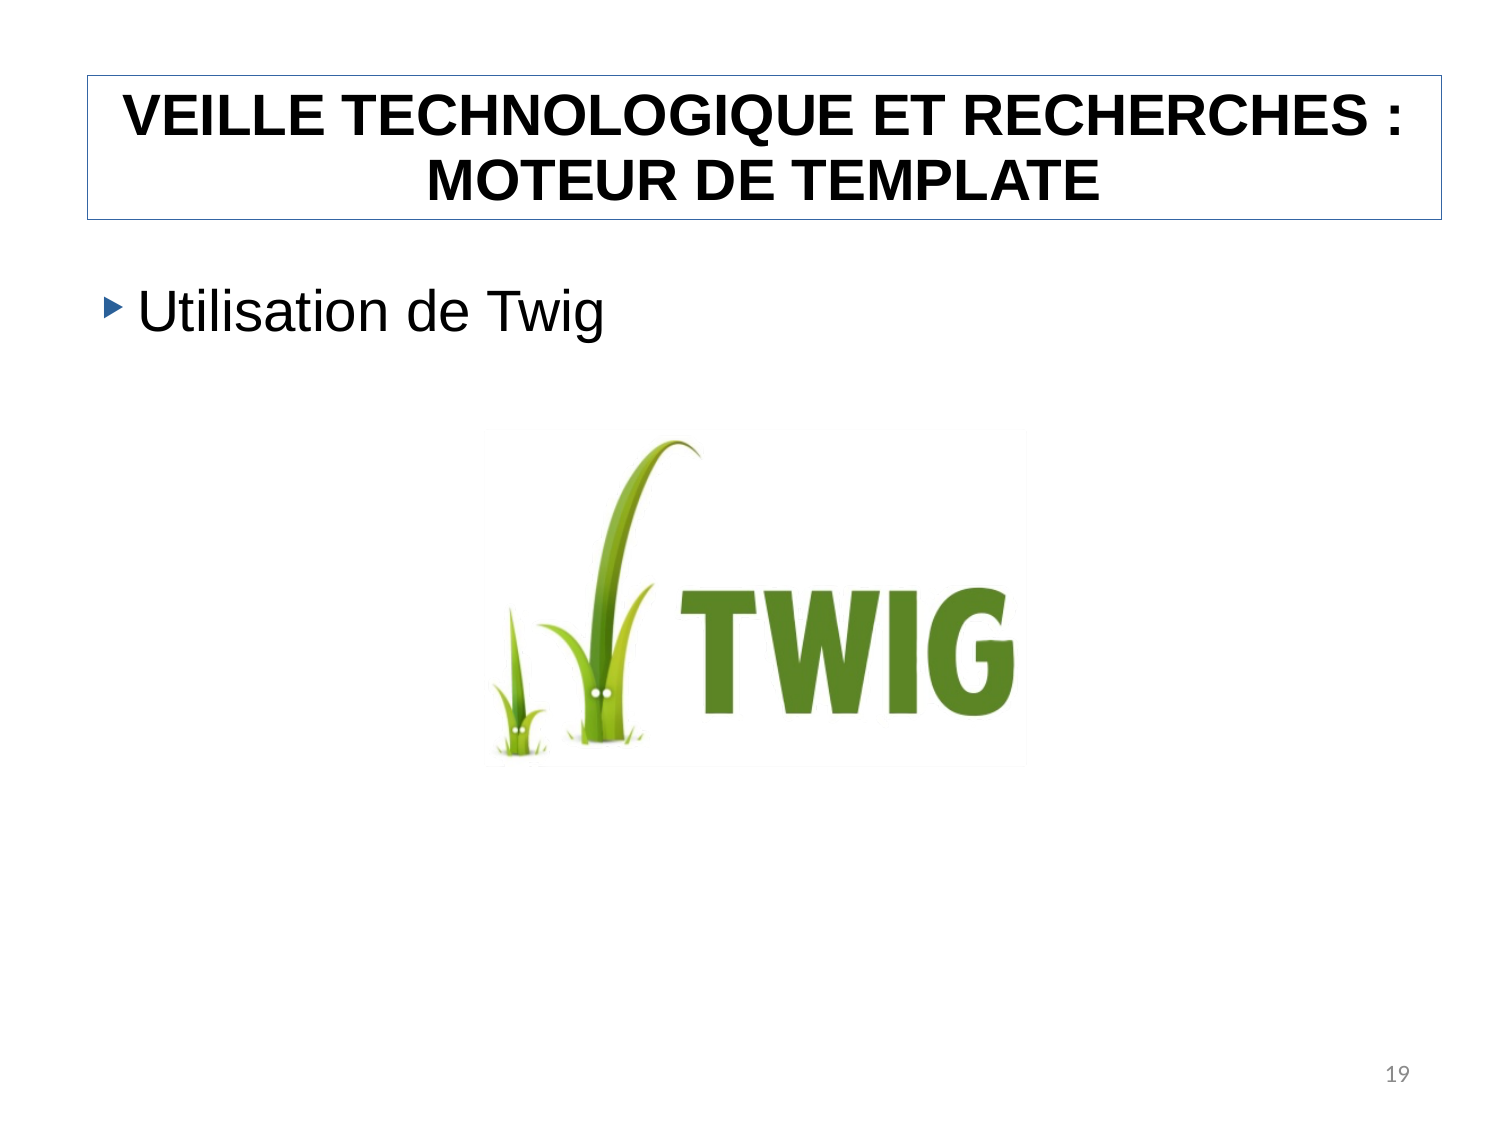

VEILLE TECHNOLOGIQUE ET RECHERCHES : MOTEUR DE TEMPLATE
Utilisation de Twig
Soutenance Concepteur Développeur d'Application - David Saoud - 26/11/2020
19